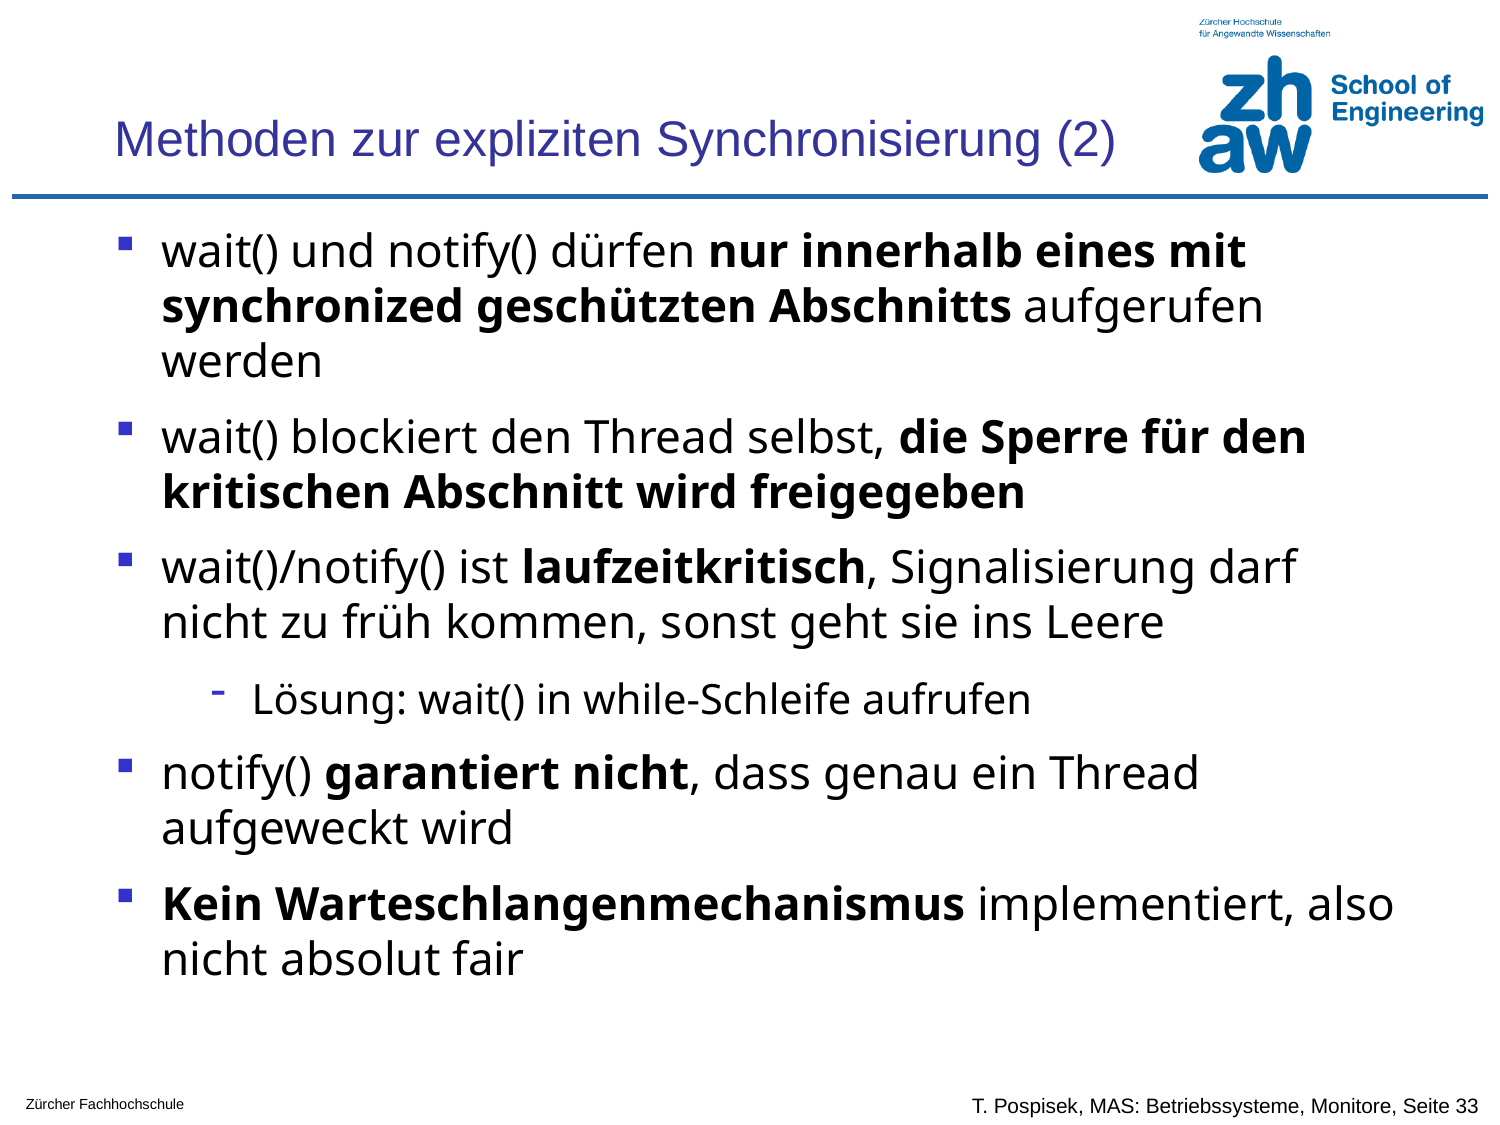

# Methoden zur expliziten Synchronisierung (2)
wait() und notify() dürfen nur innerhalb eines mit synchronized geschützten Abschnitts aufgerufen werden
wait() blockiert den Thread selbst, die Sperre für den kritischen Abschnitt wird freigegeben
wait()/notify() ist laufzeitkritisch, Signalisierung darf nicht zu früh kommen, sonst geht sie ins Leere
 Lösung: wait() in while-Schleife aufrufen
notify() garantiert nicht, dass genau ein Thread aufgeweckt wird
Kein Warteschlangenmechanismus implementiert, also nicht absolut fair